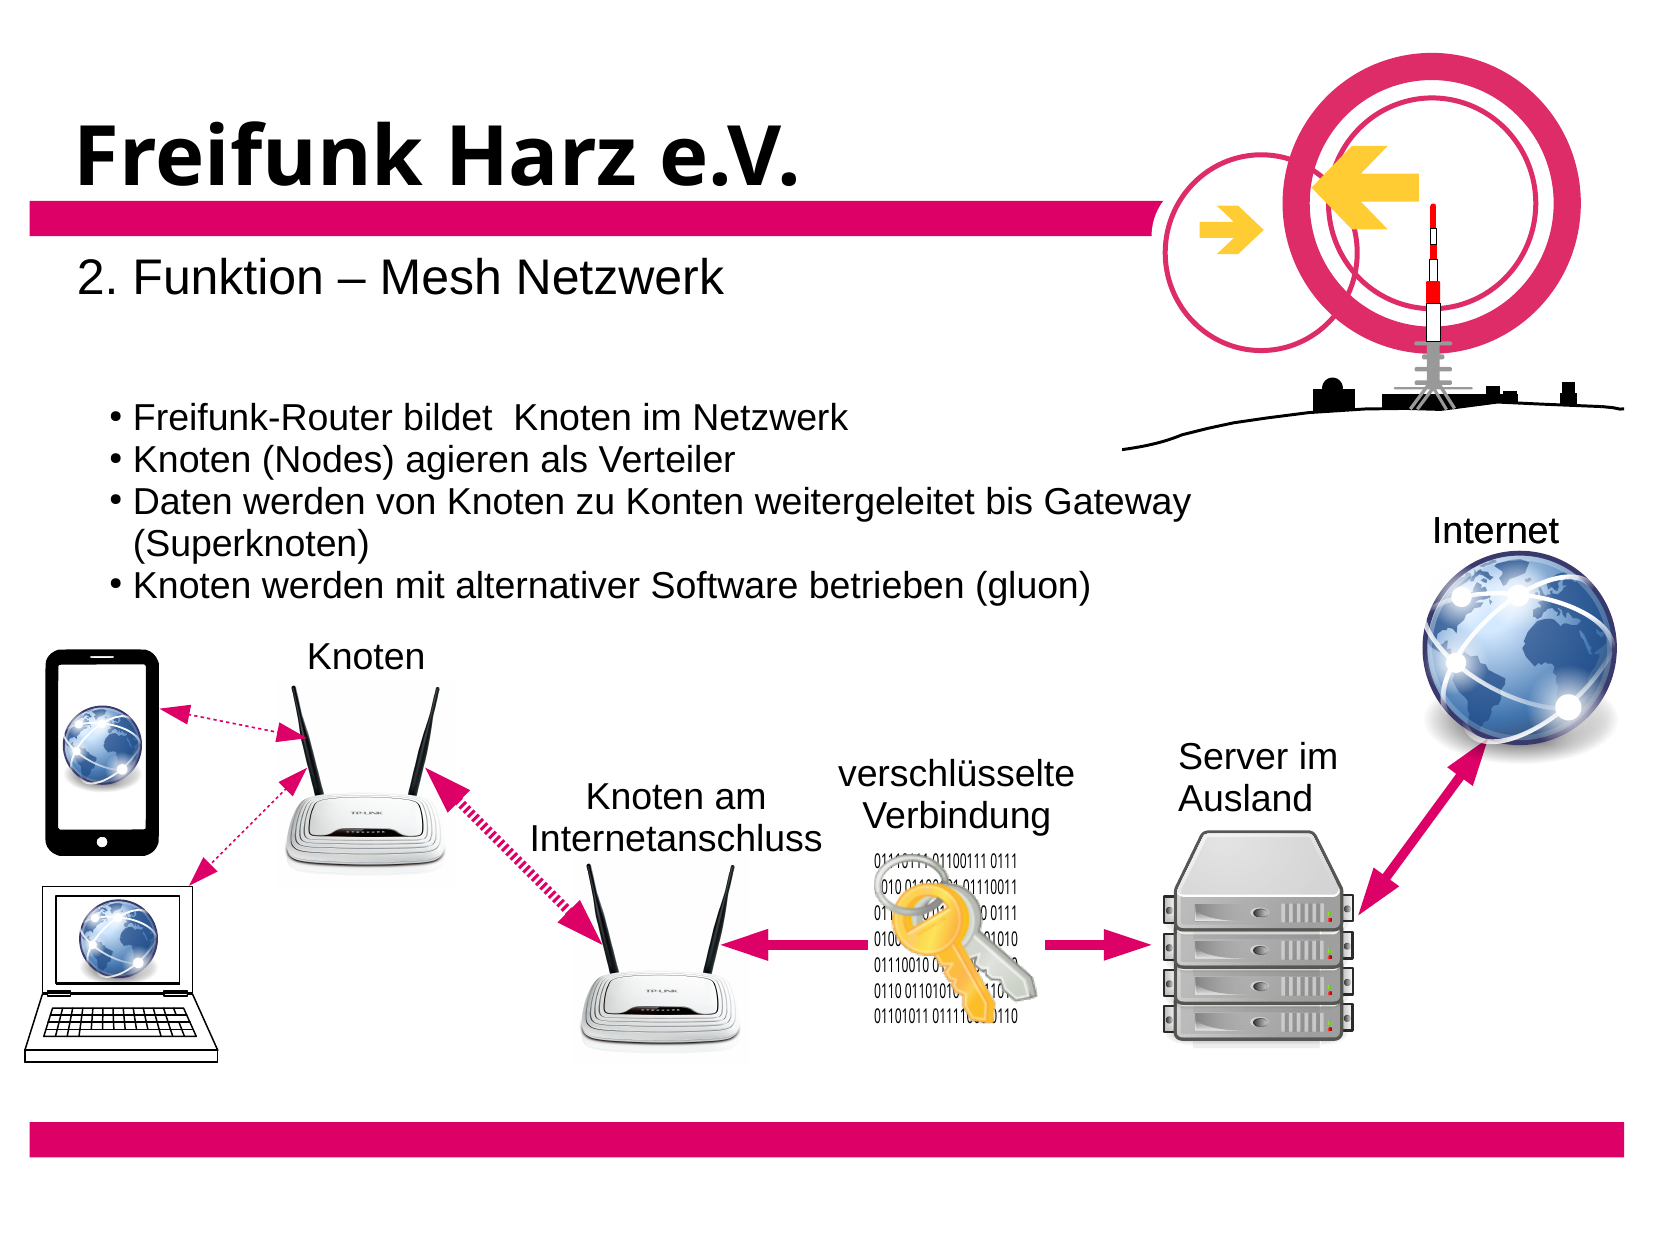

# 2. Funktion – Mesh Netzwerk
 Freifunk-Router bildet Knoten im Netzwerk
 Knoten (Nodes) agieren als Verteiler
 Daten werden von Knoten zu Konten weitergeleitet bis Gateway (Superknoten)
 Knoten werden mit alternativer Software betrieben (gluon)
Internet
Internet
Knoten
Server im Ausland
verschlüsselte Verbindung
Knoten am Internetanschluss